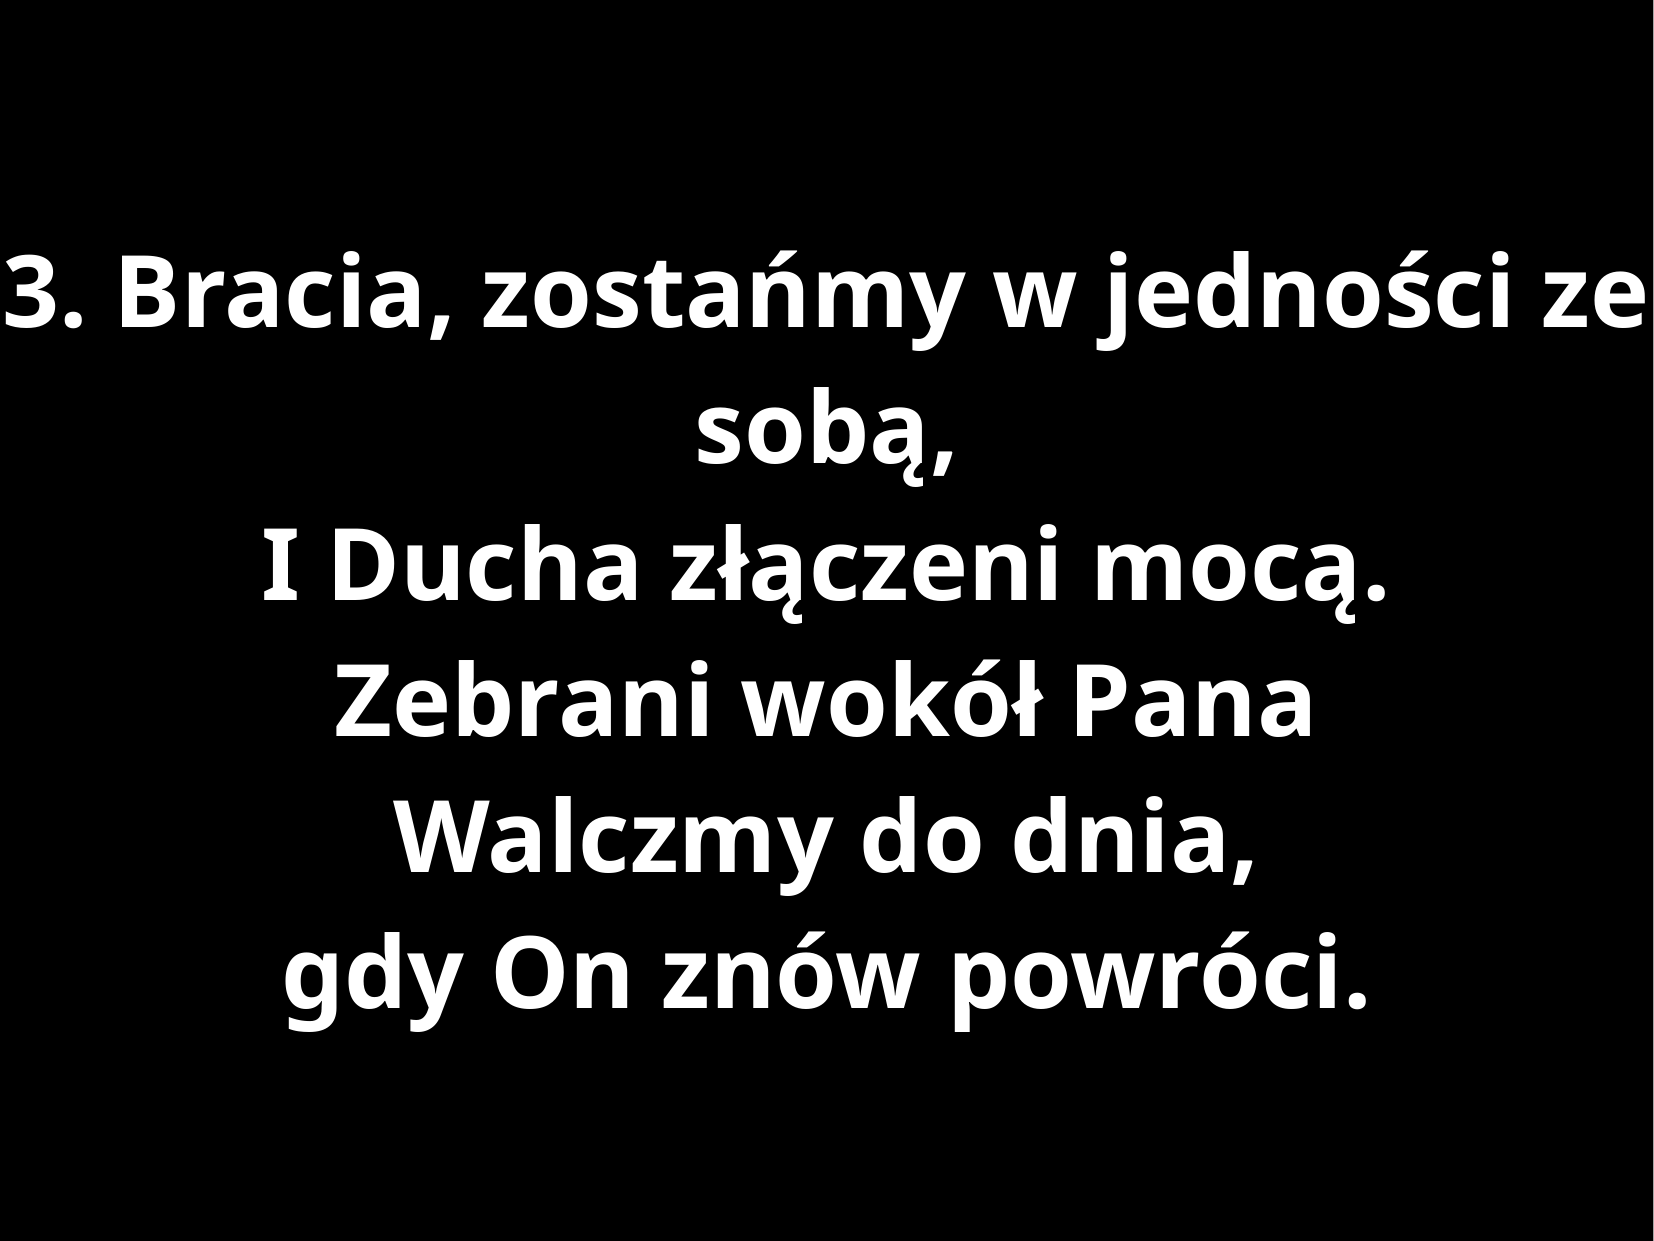

# 3. Bracia, zostańmy w jedności ze sobą, I Ducha złączeni mocą. Zebrani wokół Pana Walczmy do dnia, gdy On znów powróci.